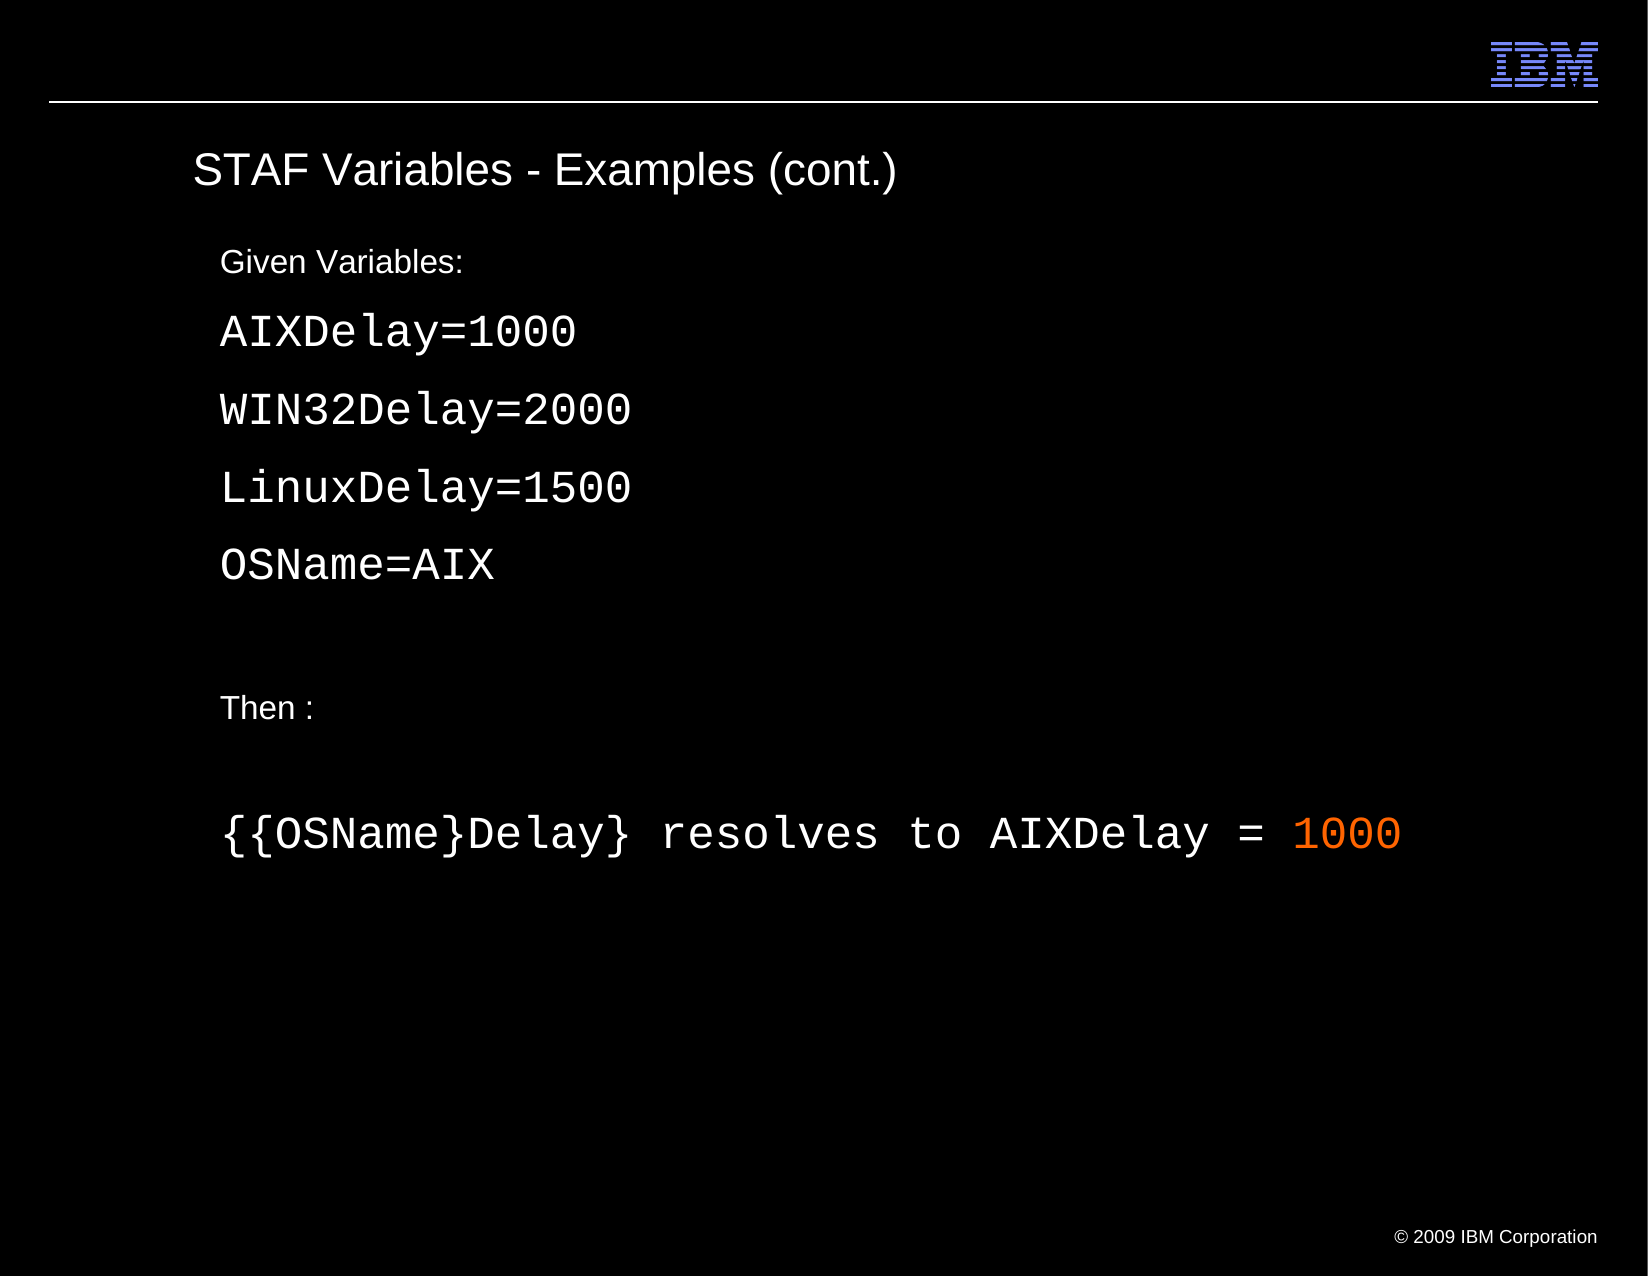

# STAF Variables - Examples (cont.)
Given Variables:
AIXDelay=1000
WIN32Delay=2000
LinuxDelay=1500
OSName=AIX
Then :
{{OSName}Delay} resolves to AIXDelay = 1000